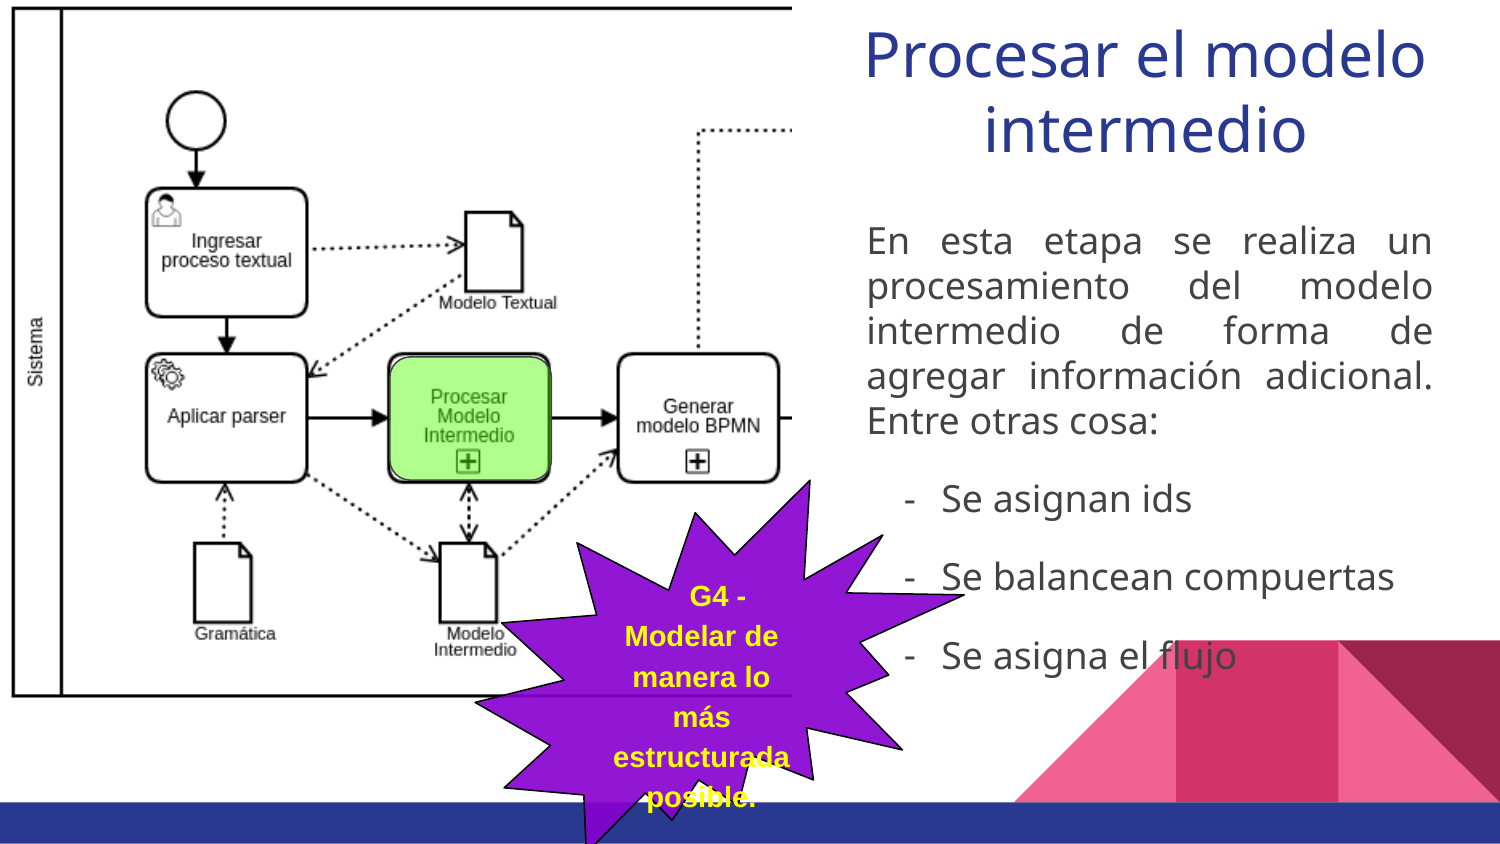

# Procesar el modelo intermedio
En esta etapa se realiza un procesamiento del modelo intermedio de forma de agregar información adicional. Entre otras cosa:
Se asignan ids
Se balancean compuertas
Se asigna el flujo
 G4 - Modelar de manera lo más estructurada posible.